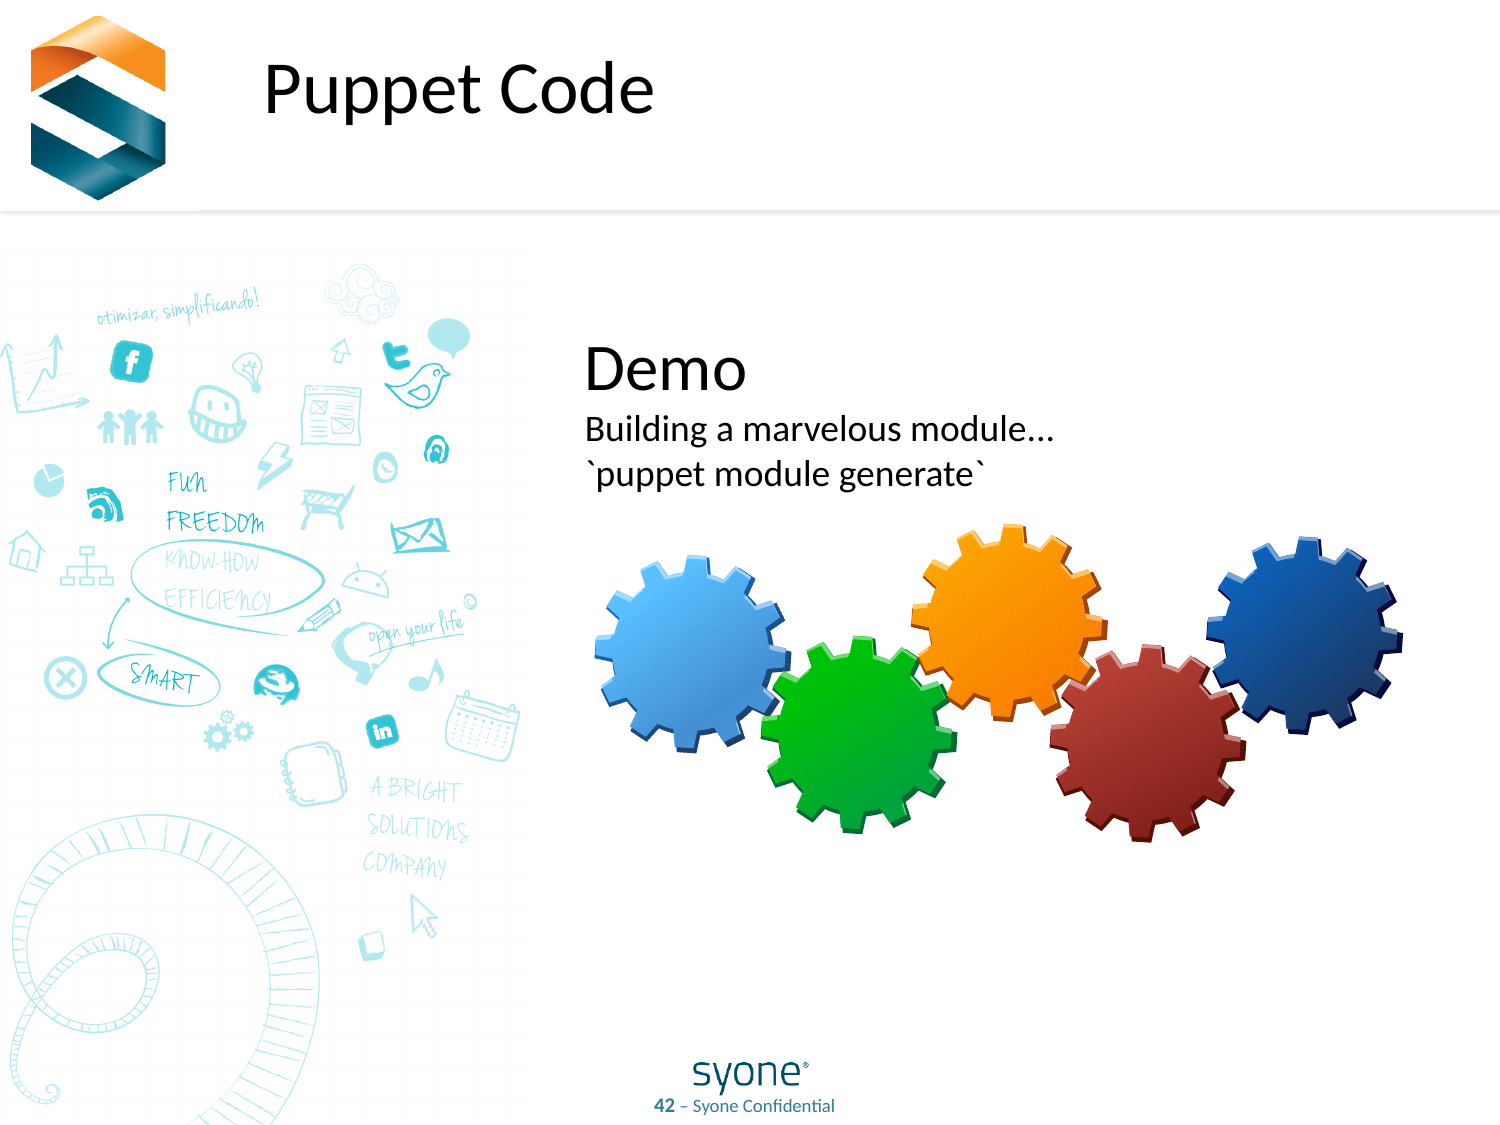

# Puppet Code
Demo
Building a marvelous module...
`puppet module generate`